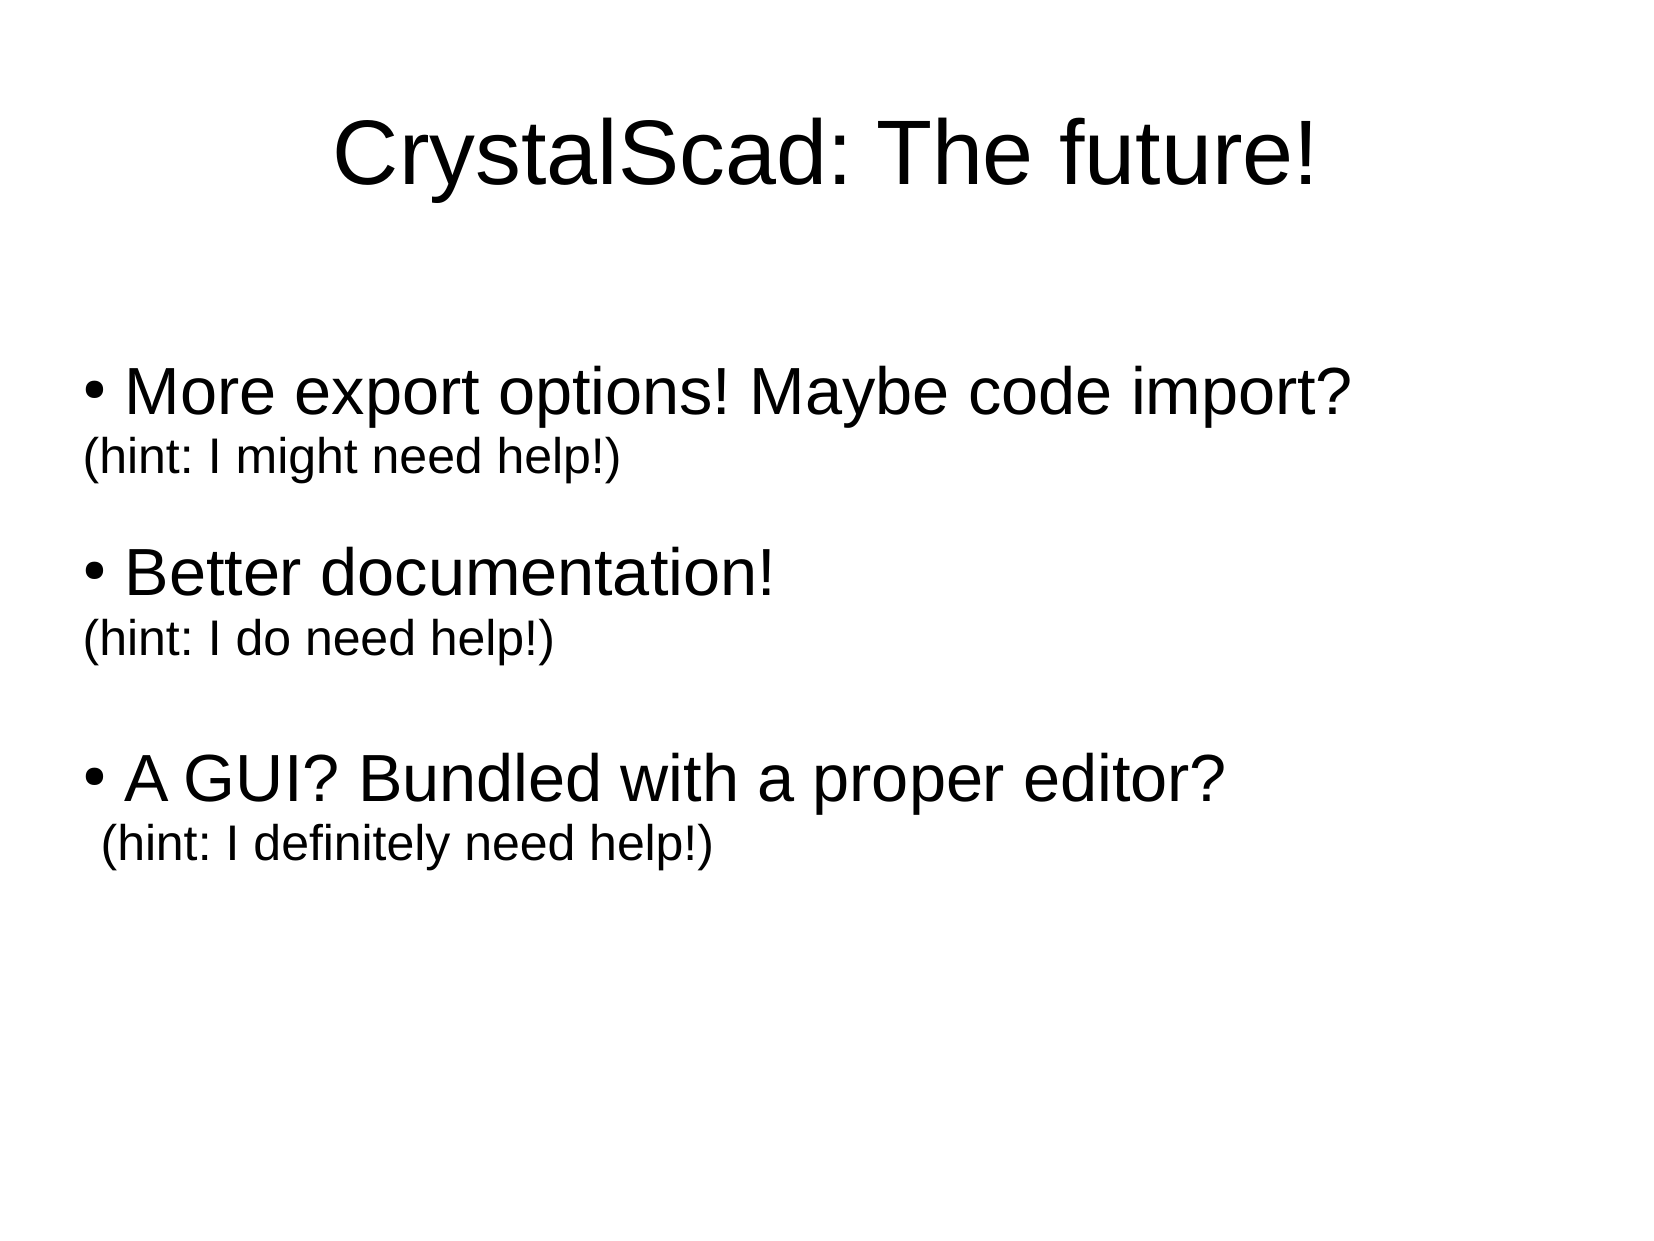

# CrystalScad: The future!
 More export options! Maybe code import?
(hint: I might need help!)
 Better documentation!
(hint: I do need help!)
 A GUI? Bundled with a proper editor?
(hint: I definitely need help!)